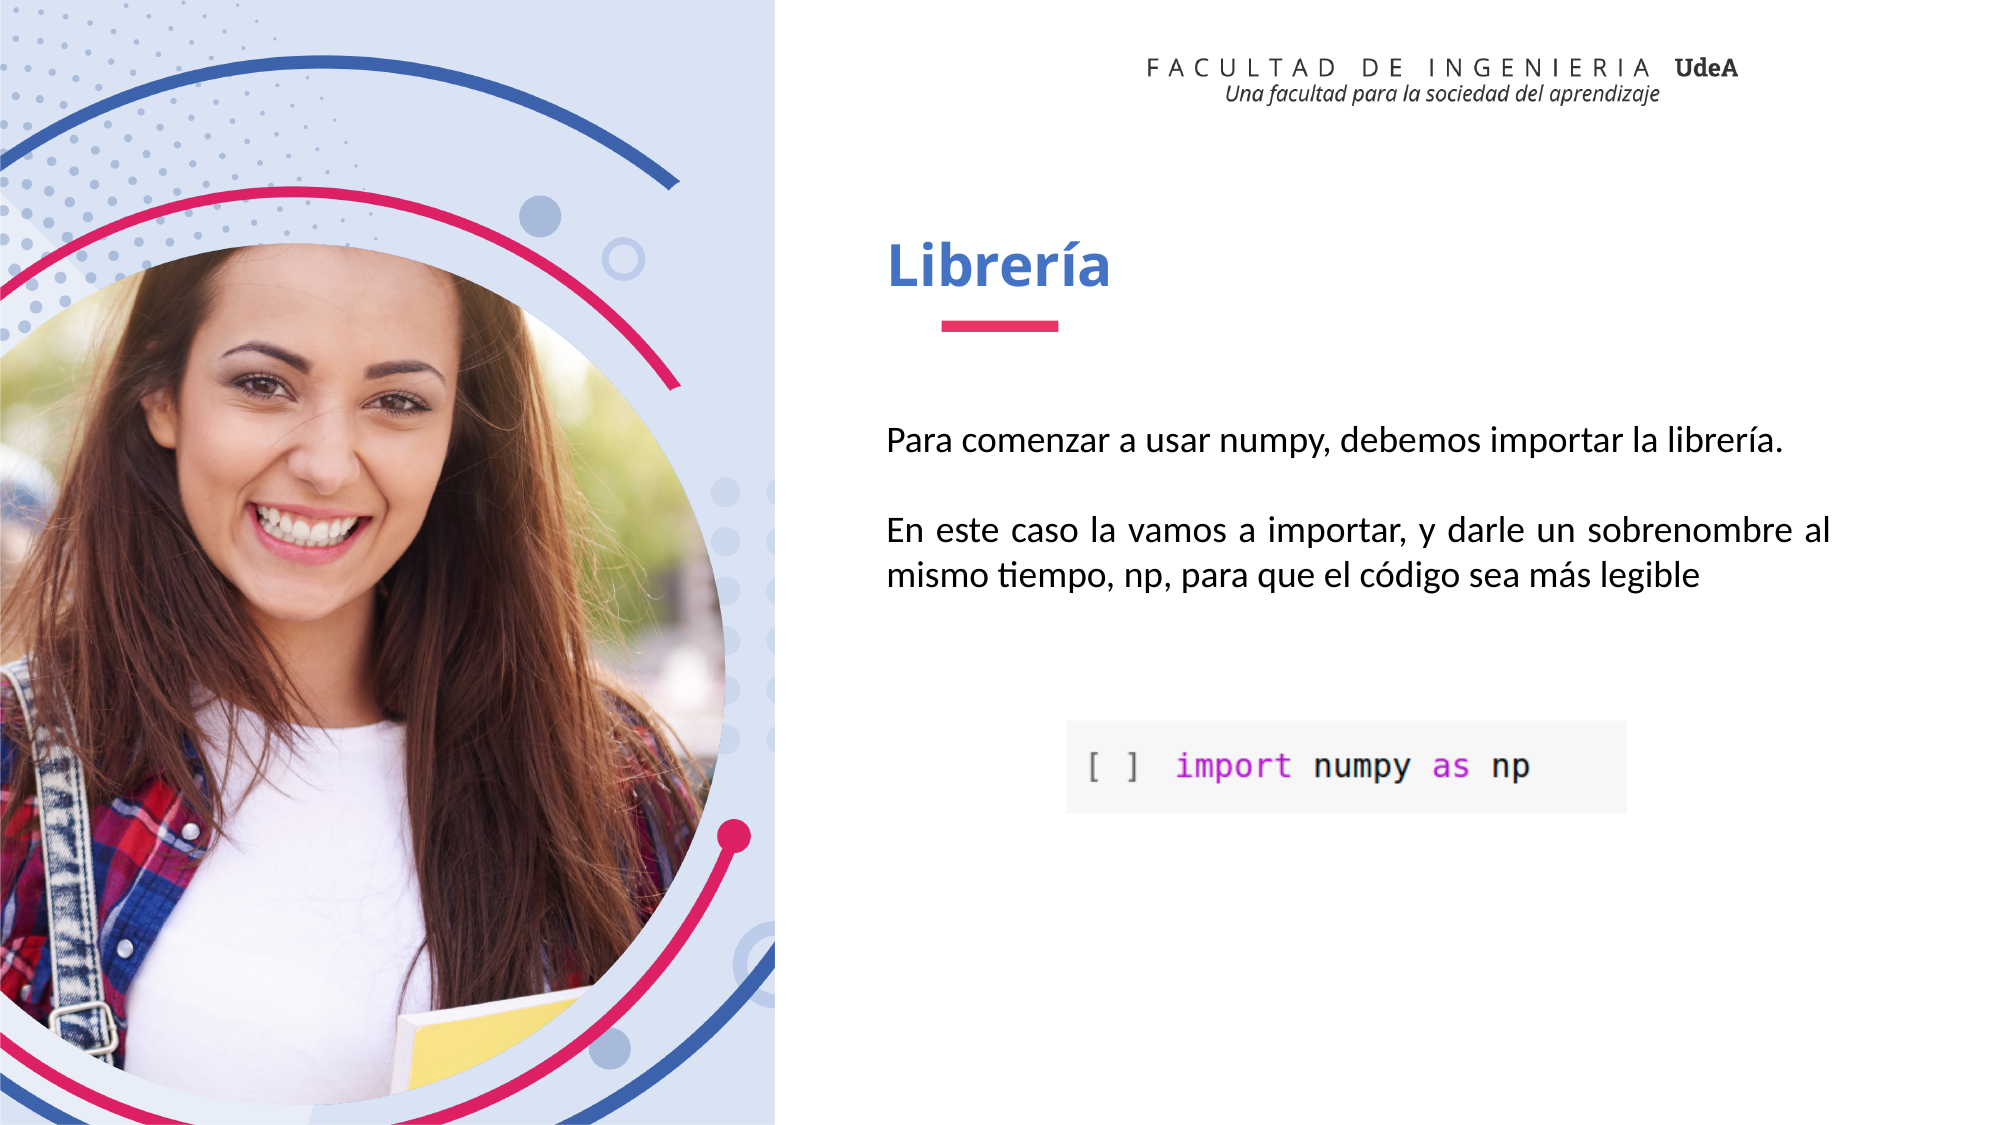

Librería
Para comenzar a usar numpy, debemos importar la librería.
En este caso la vamos a importar, y darle un sobrenombre al mismo tiempo, np, para que el código sea más legible